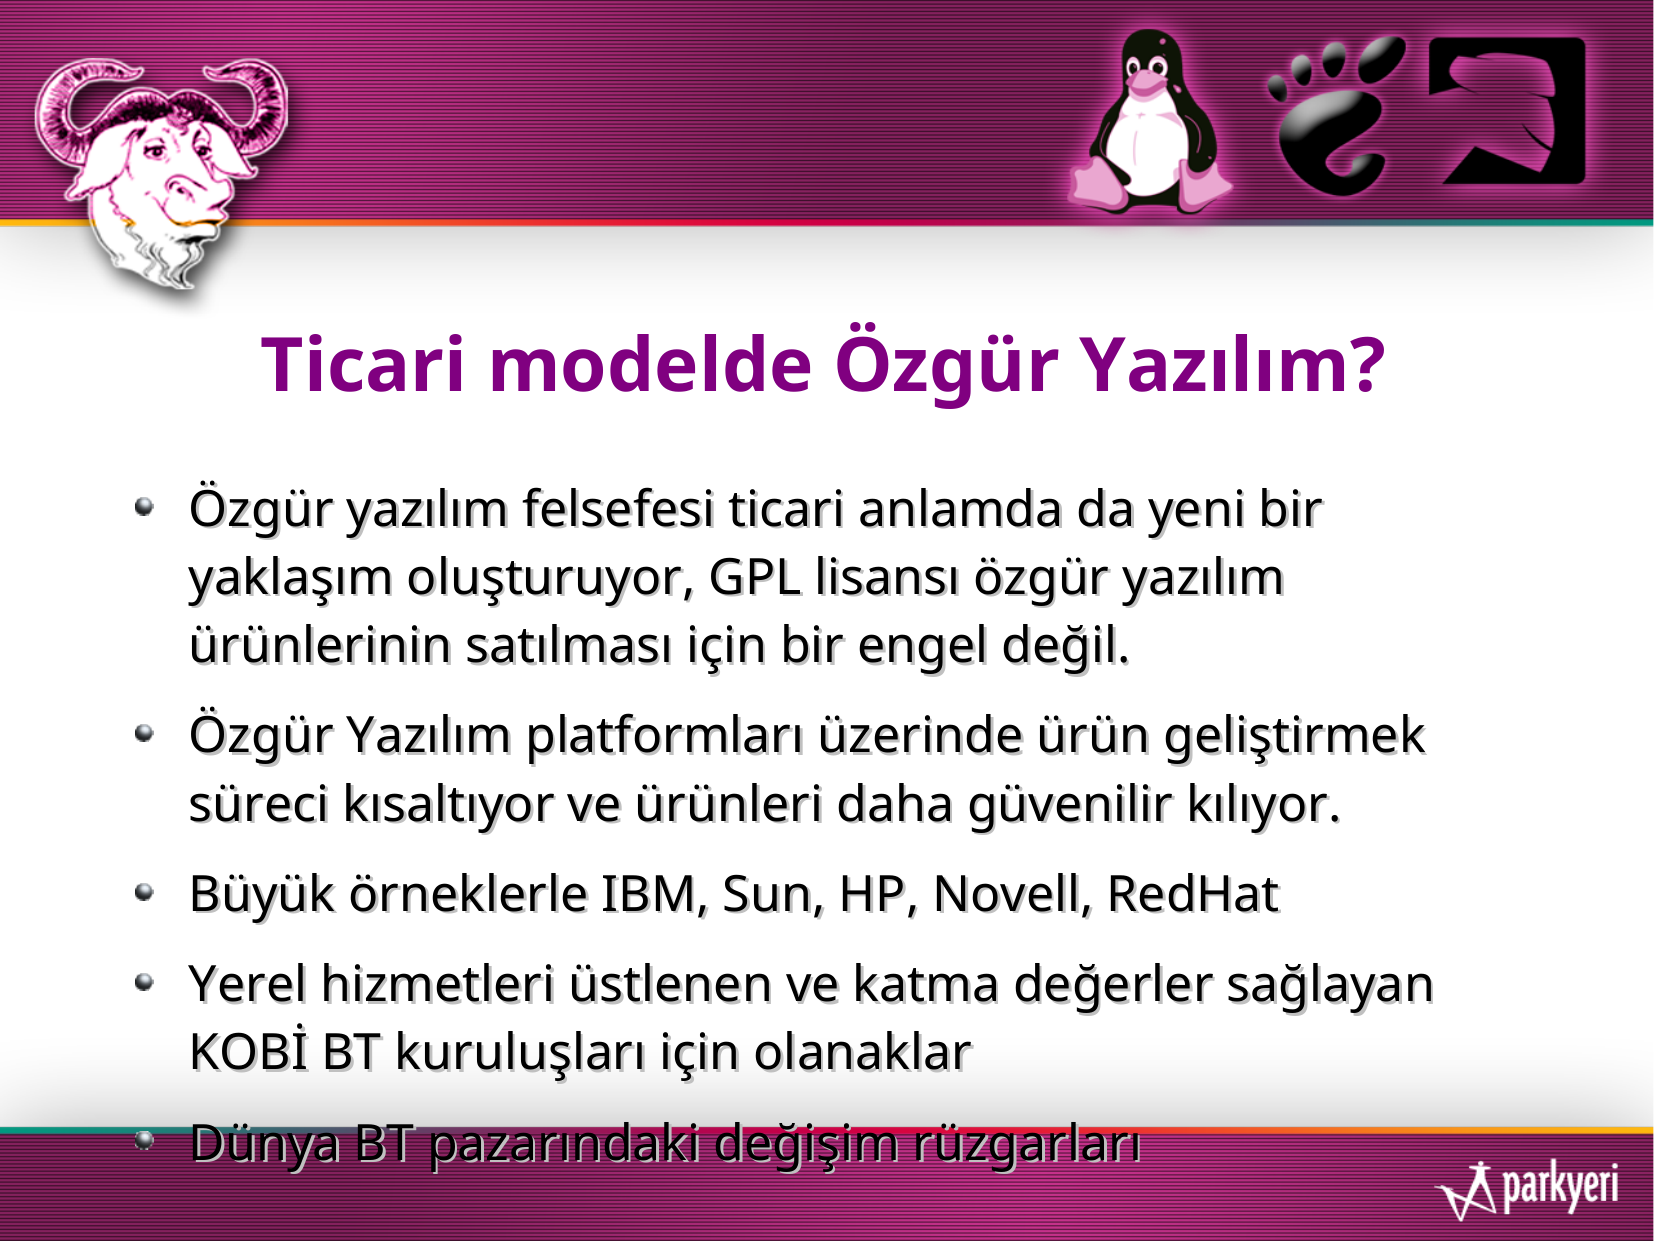

# Ticari modelde Özgür Yazılım?
Özgür yazılım felsefesi ticari anlamda da yeni bir yaklaşım oluşturuyor, GPL lisansı özgür yazılım ürünlerinin satılması için bir engel değil.
Özgür Yazılım platformları üzerinde ürün geliştirmek süreci kısaltıyor ve ürünleri daha güvenilir kılıyor.
Büyük örneklerle IBM, Sun, HP, Novell, RedHat
Yerel hizmetleri üstlenen ve katma değerler sağlayan KOBİ BT kuruluşları için olanaklar
Dünya BT pazarındaki değişim rüzgarları